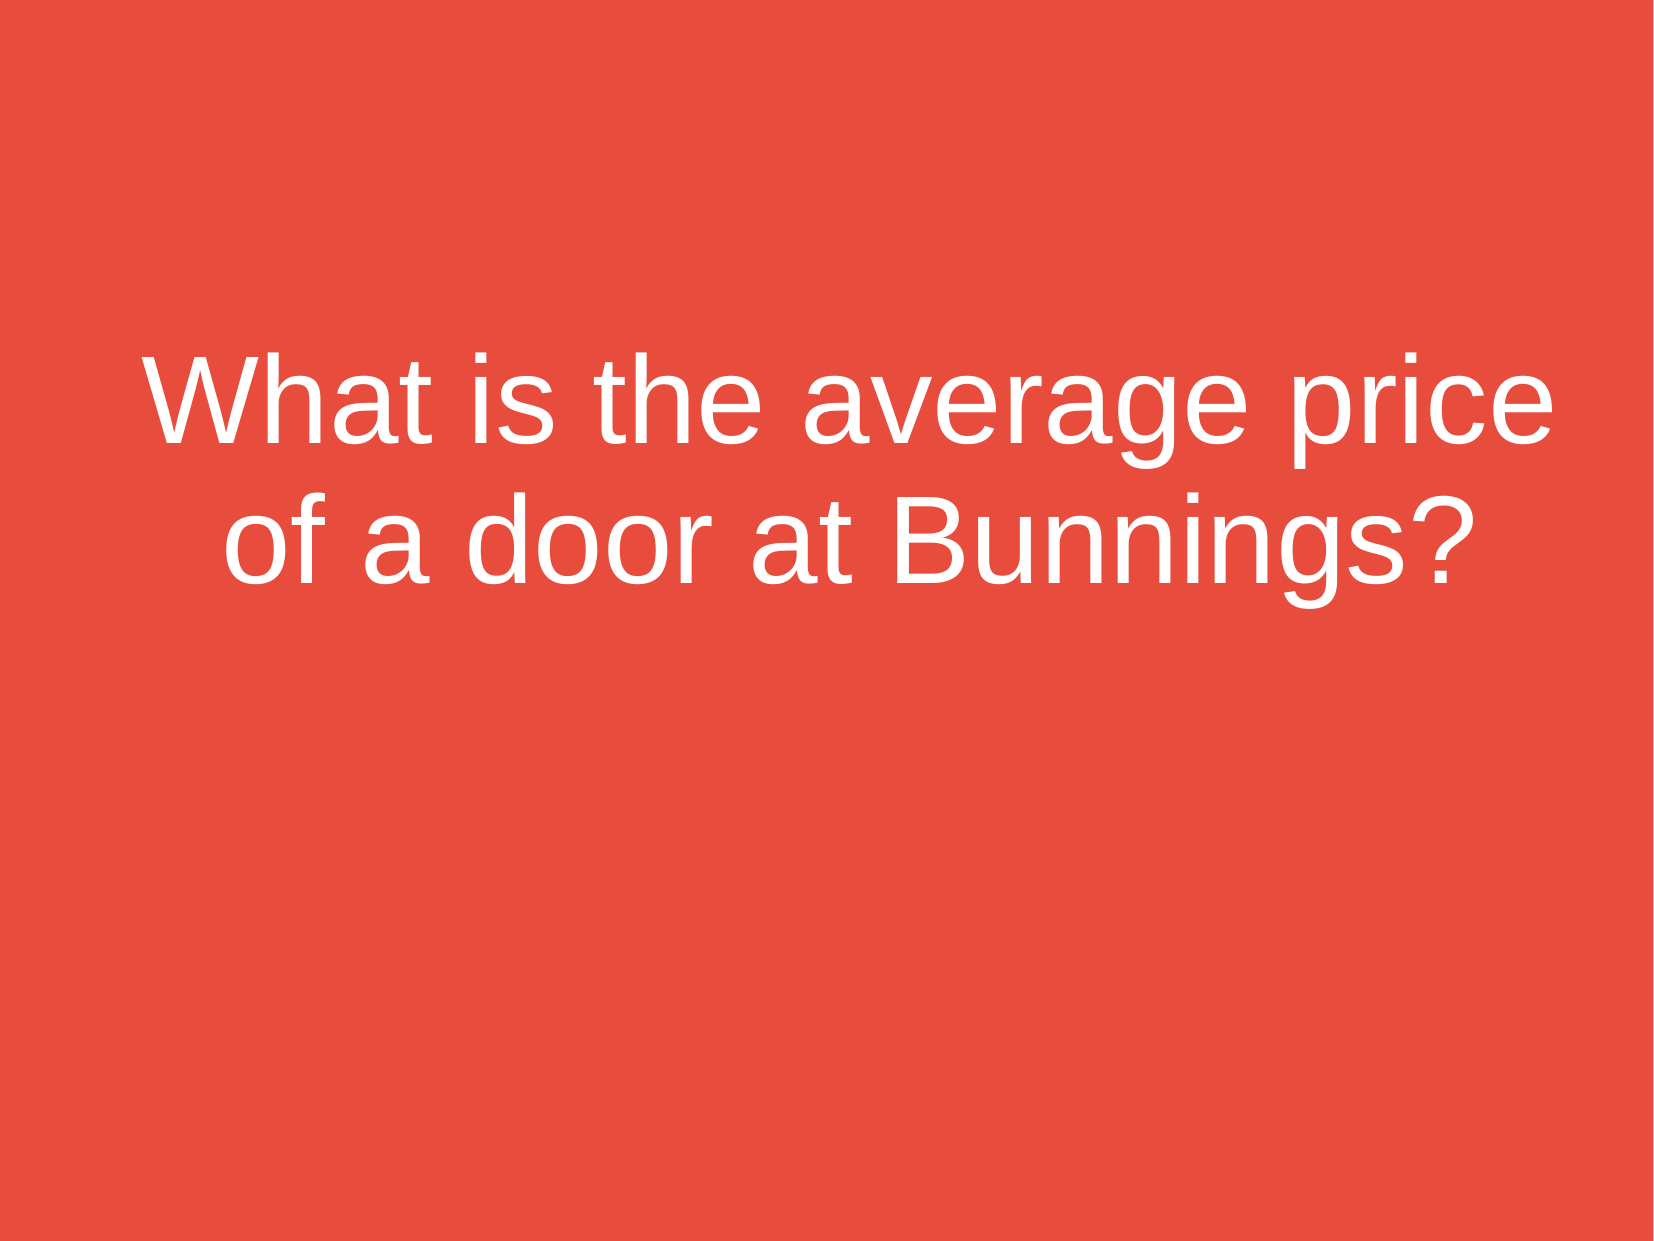

# What is the average price of a door at Bunnings?
5